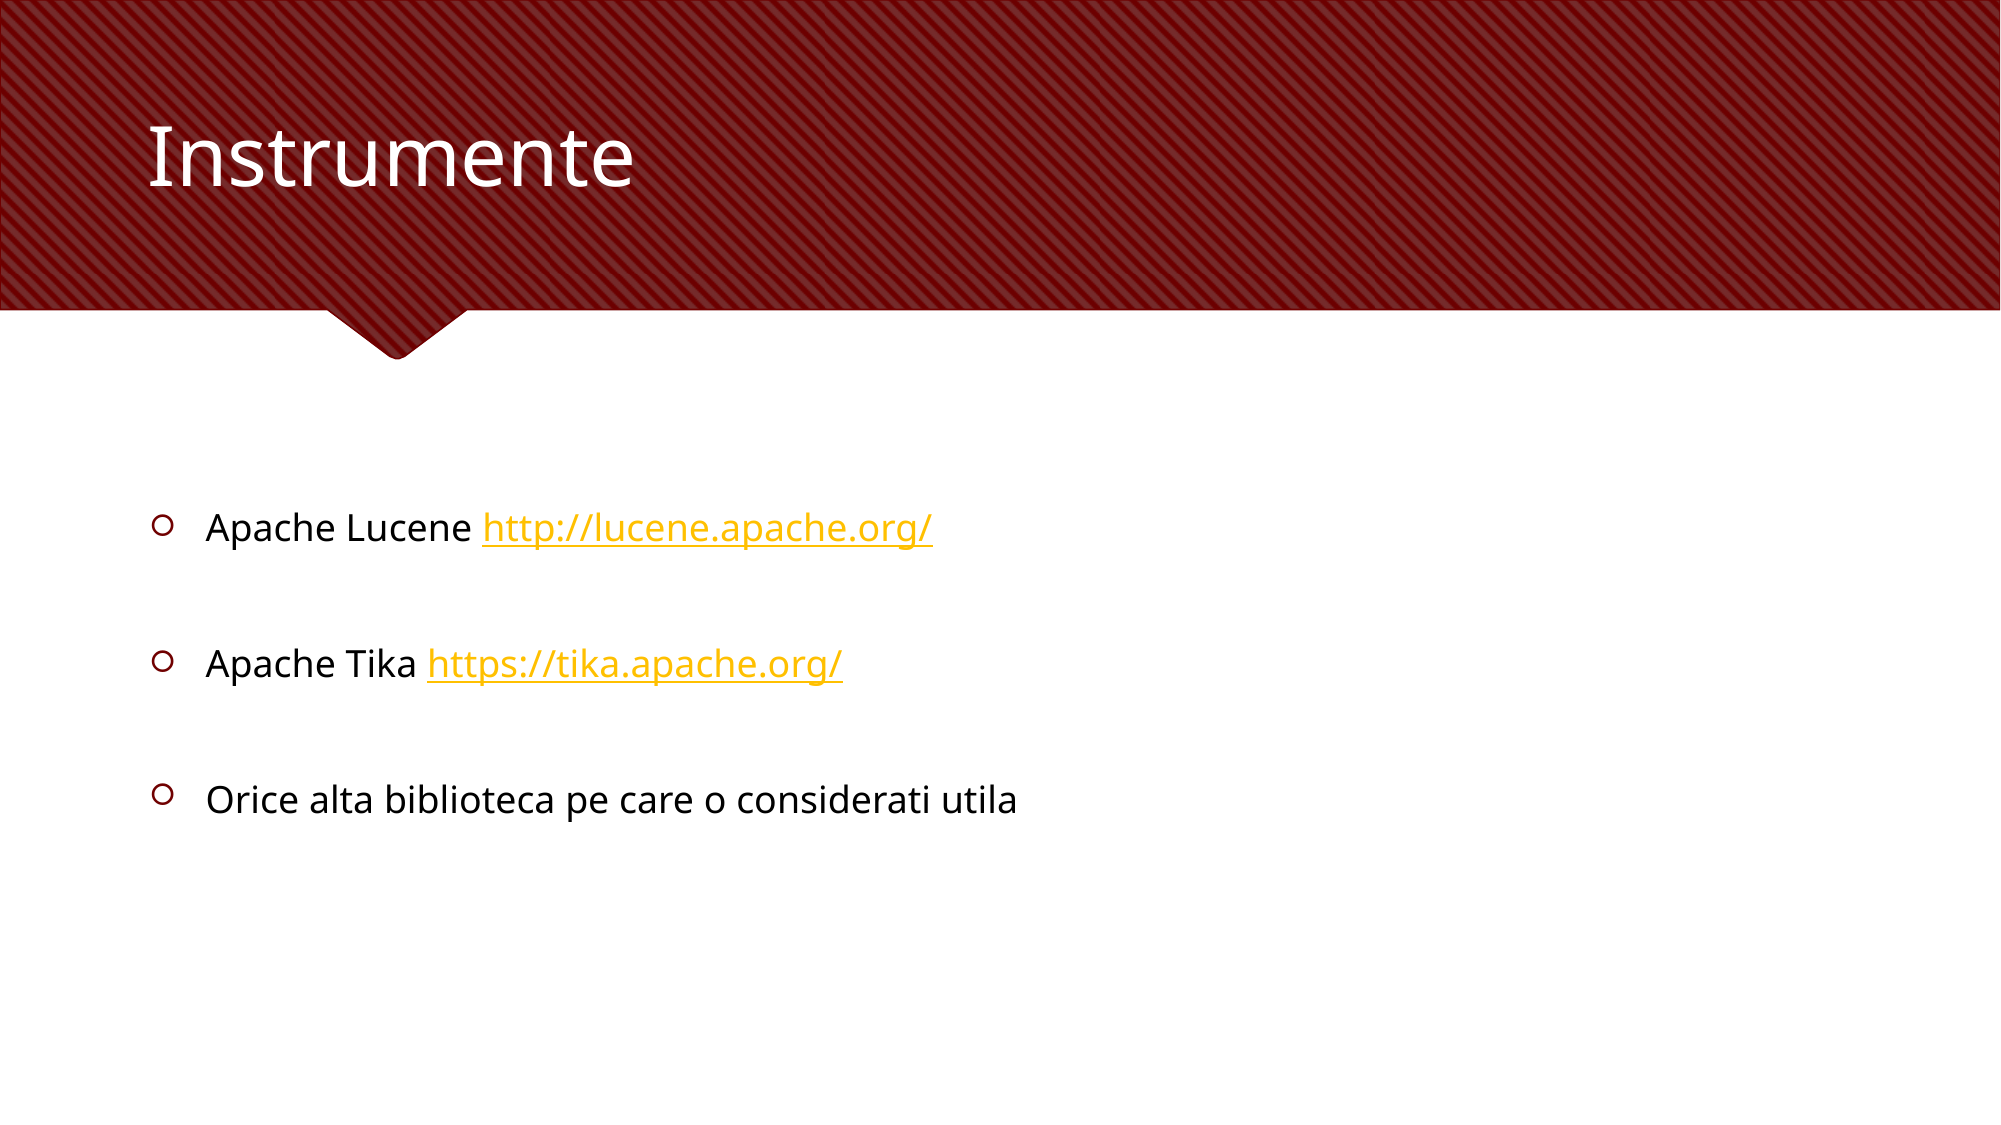

# Instrumente
Apache Lucene http://lucene.apache.org/
Apache Tika https://tika.apache.org/
Orice alta biblioteca pe care o considerati utila